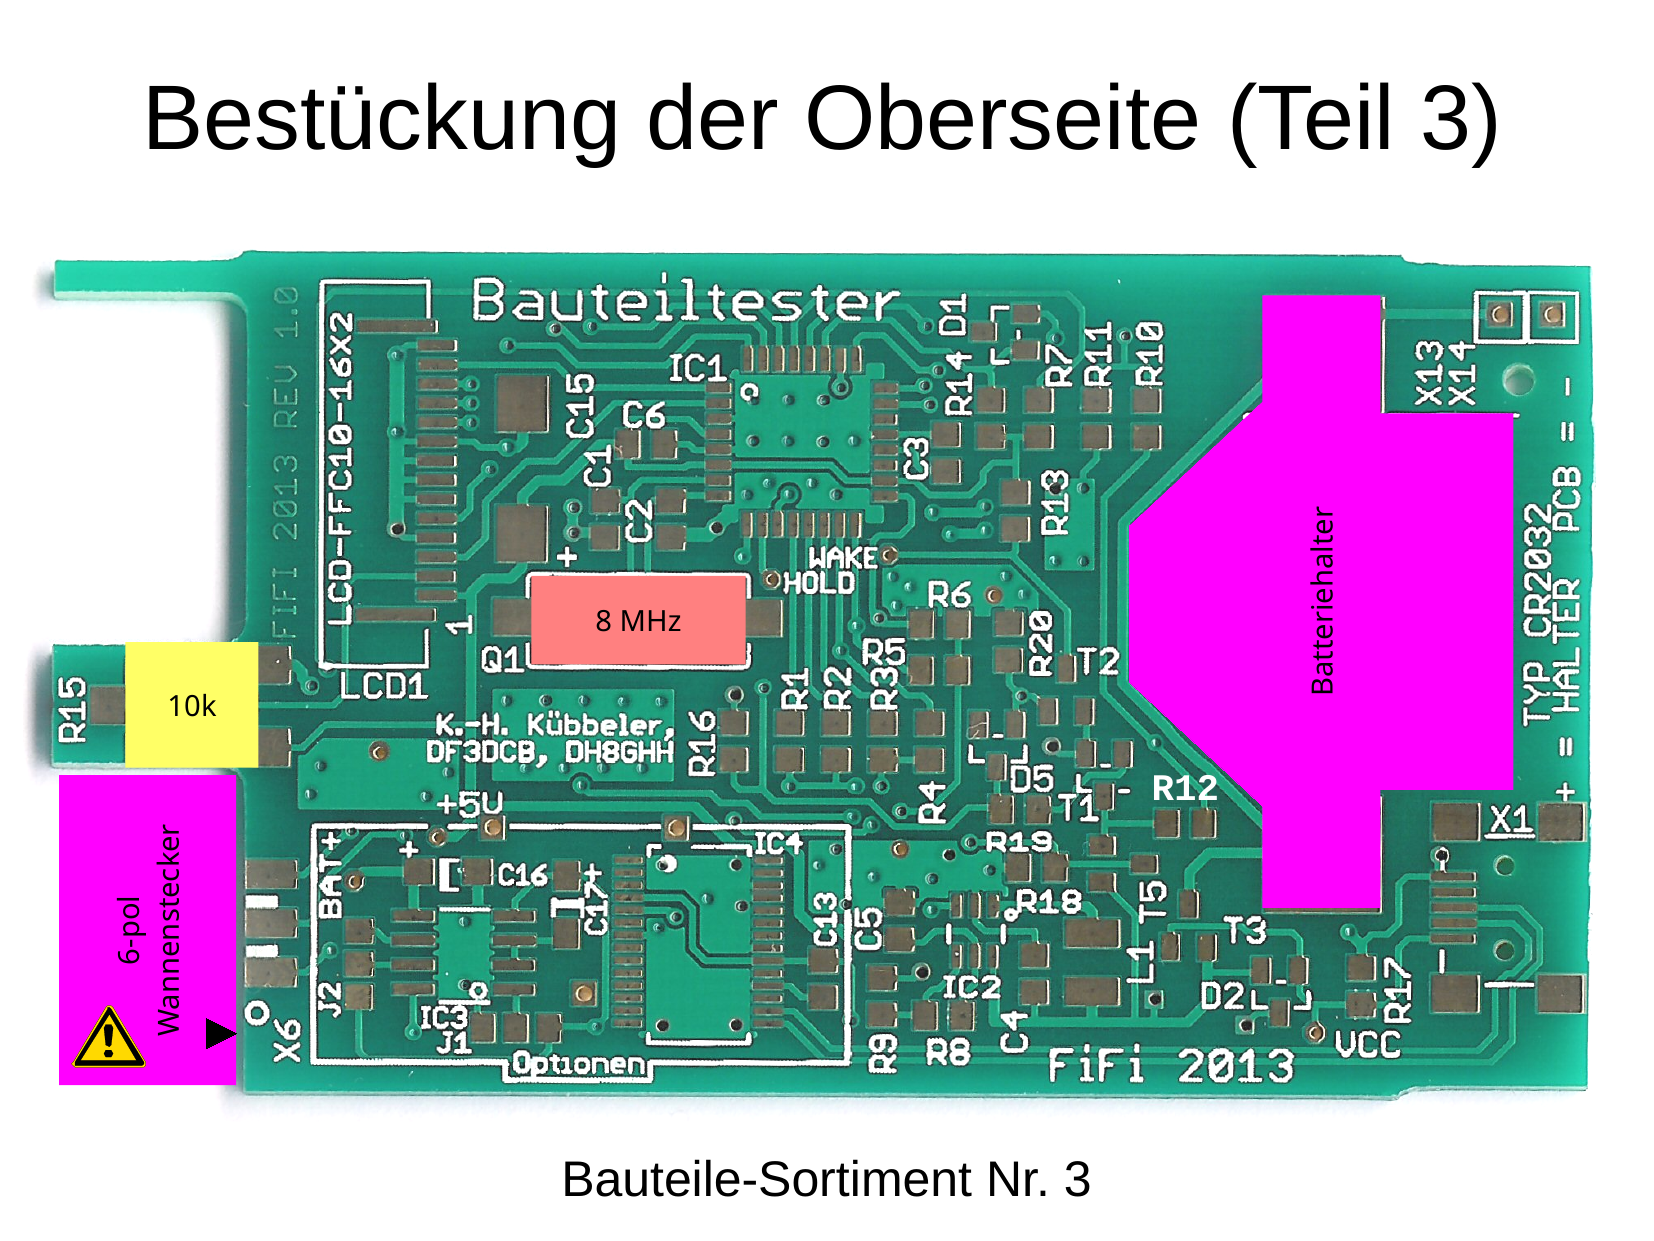

# Bestückung der Oberseite (Teil 3)
Batteriehalter
8 MHz
10k
R12
6-pol
Wannenstecker
Bauteile-Sortiment Nr. 3